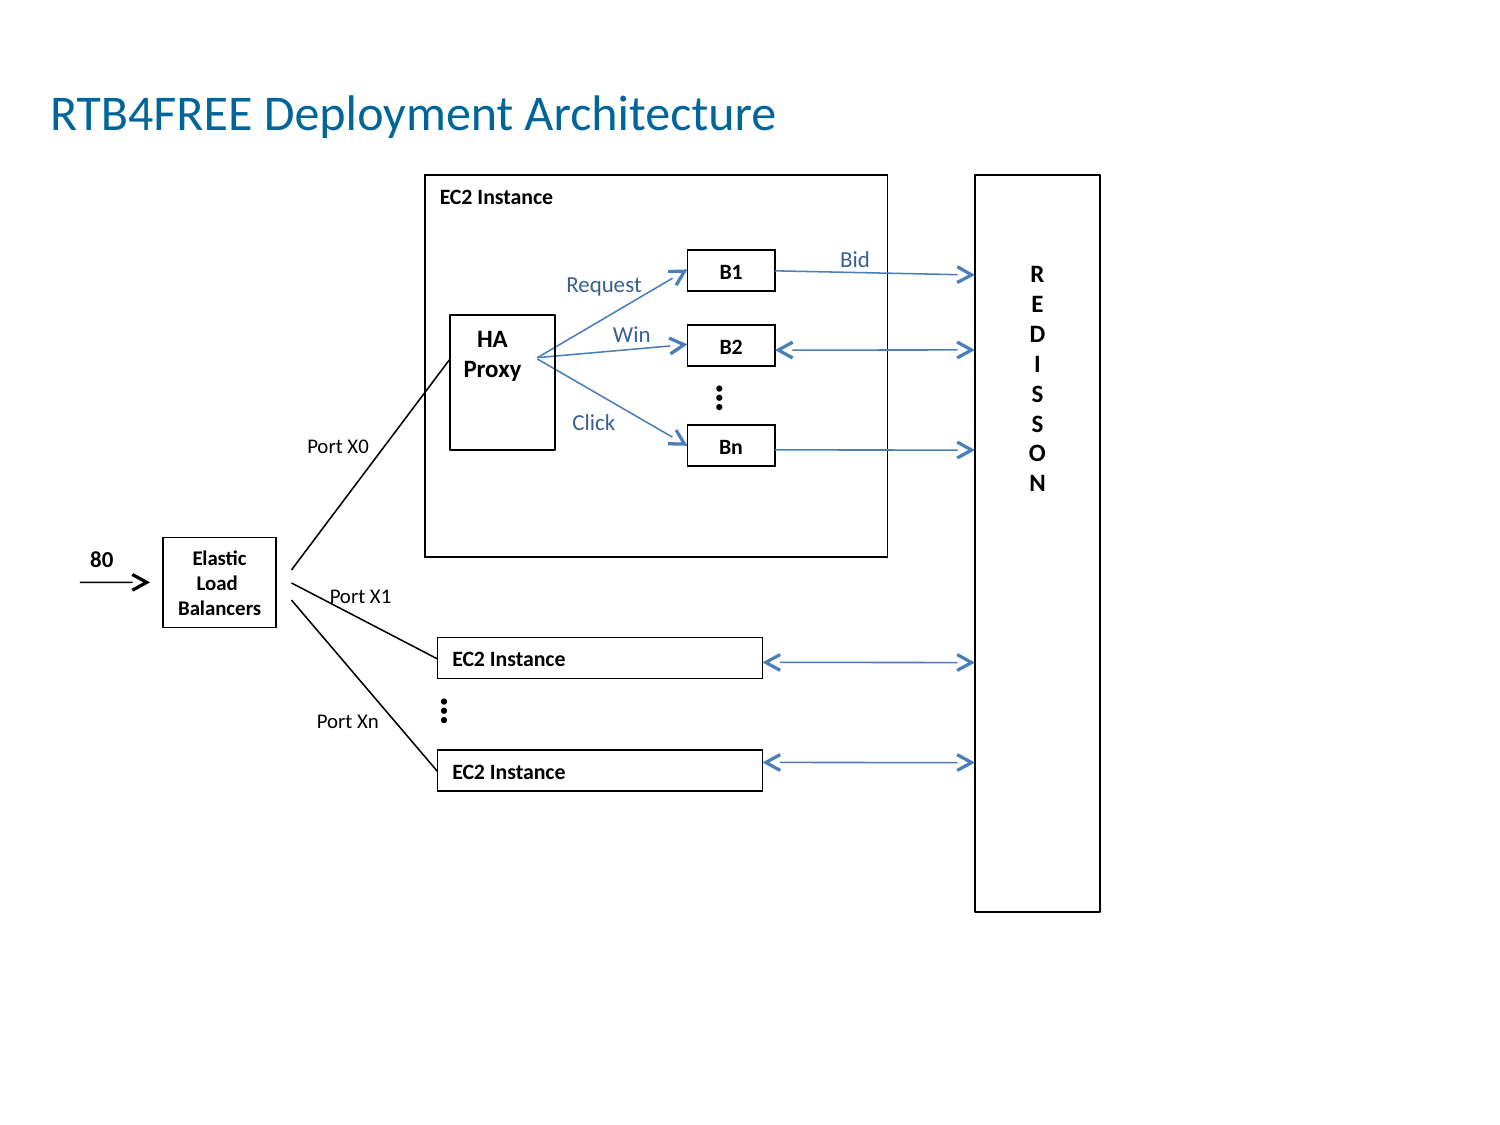

RTB4FREE Deployment Architecture
EC2 Instance
R
E
D
I
S
S
O
N
Bid
B1
Request
Win
HA
Proxy
B2
…
Click
Port X0
Bn
80
Elastic
Load
Balancers
Port X1
EC2 Instance
…
Port Xn
EC2 Instance